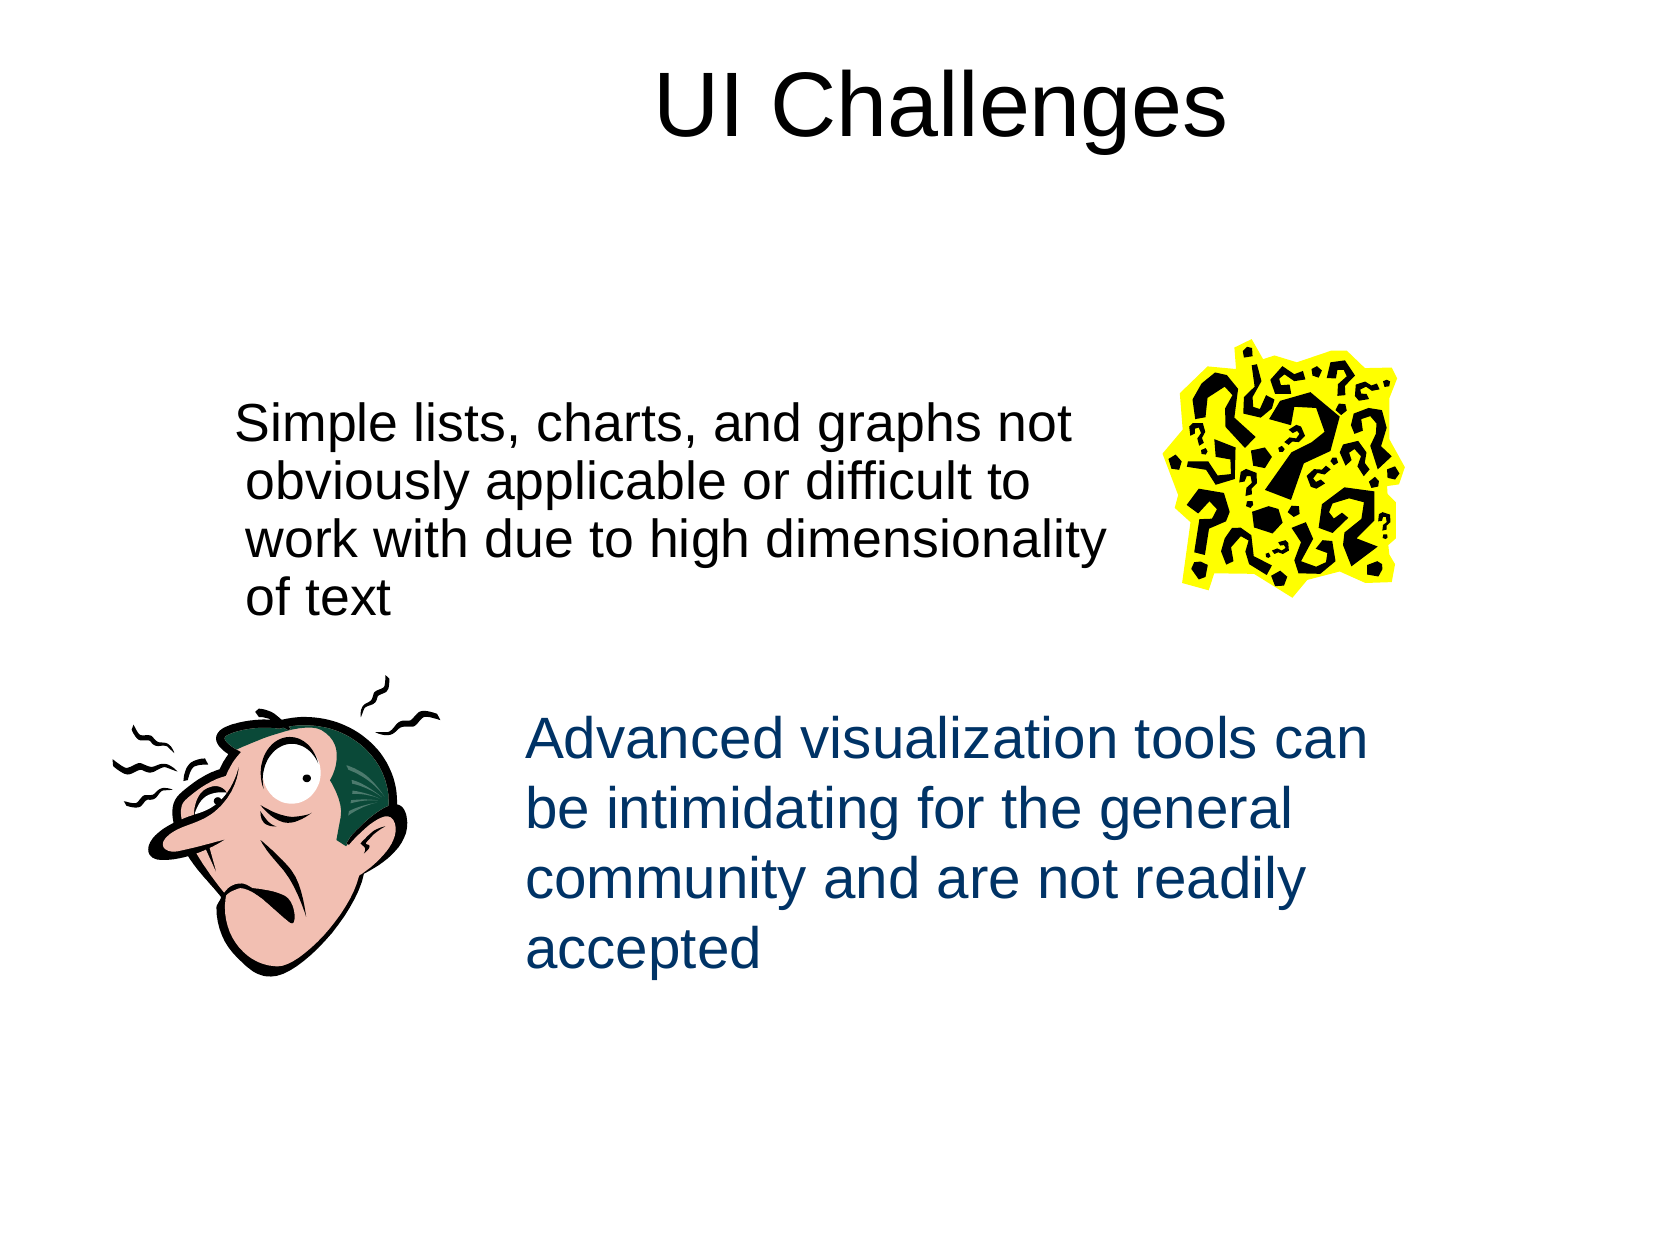

# UI Challenges
 Simple lists, charts, and graphs not obviously applicable or difficult to work with due to high dimensionality of text
Advanced visualization tools can be intimidating for the general community and are not readily accepted